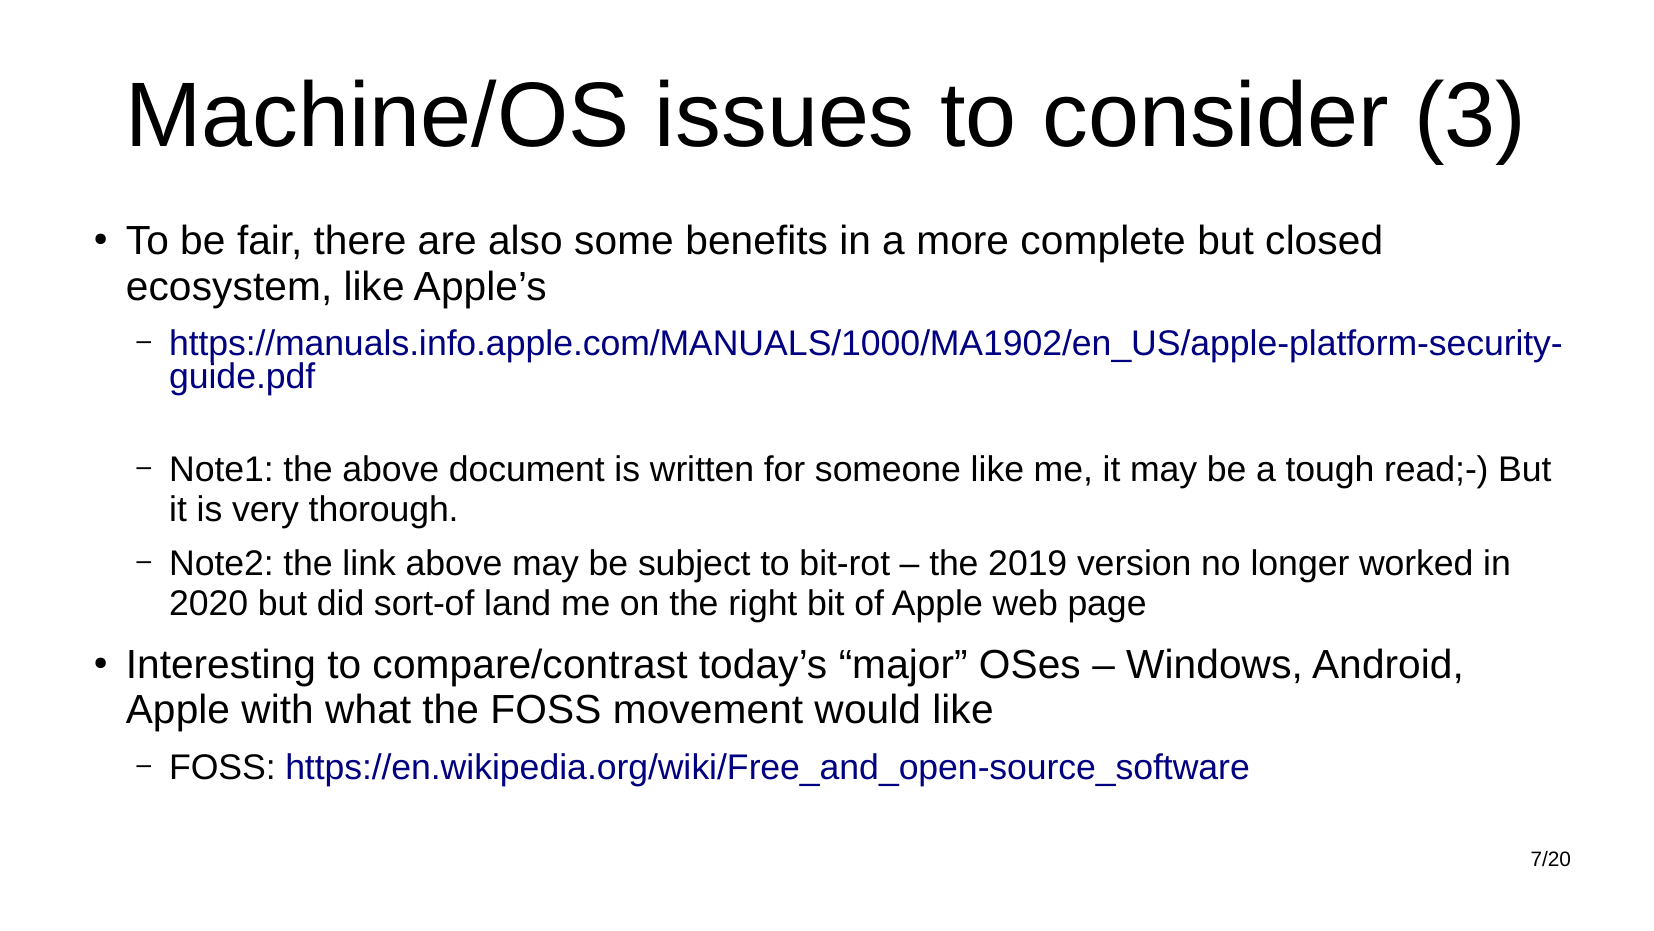

# Machine/OS issues to consider (3)
To be fair, there are also some benefits in a more complete but closed ecosystem, like Apple’s
https://manuals.info.apple.com/MANUALS/1000/MA1902/en_US/apple-platform-security-guide.pdf
Note1: the above document is written for someone like me, it may be a tough read;-) But it is very thorough.
Note2: the link above may be subject to bit-rot – the 2019 version no longer worked in 2020 but did sort-of land me on the right bit of Apple web page
Interesting to compare/contrast today’s “major” OSes – Windows, Android, Apple with what the FOSS movement would like
FOSS: https://en.wikipedia.org/wiki/Free_and_open-source_software
7